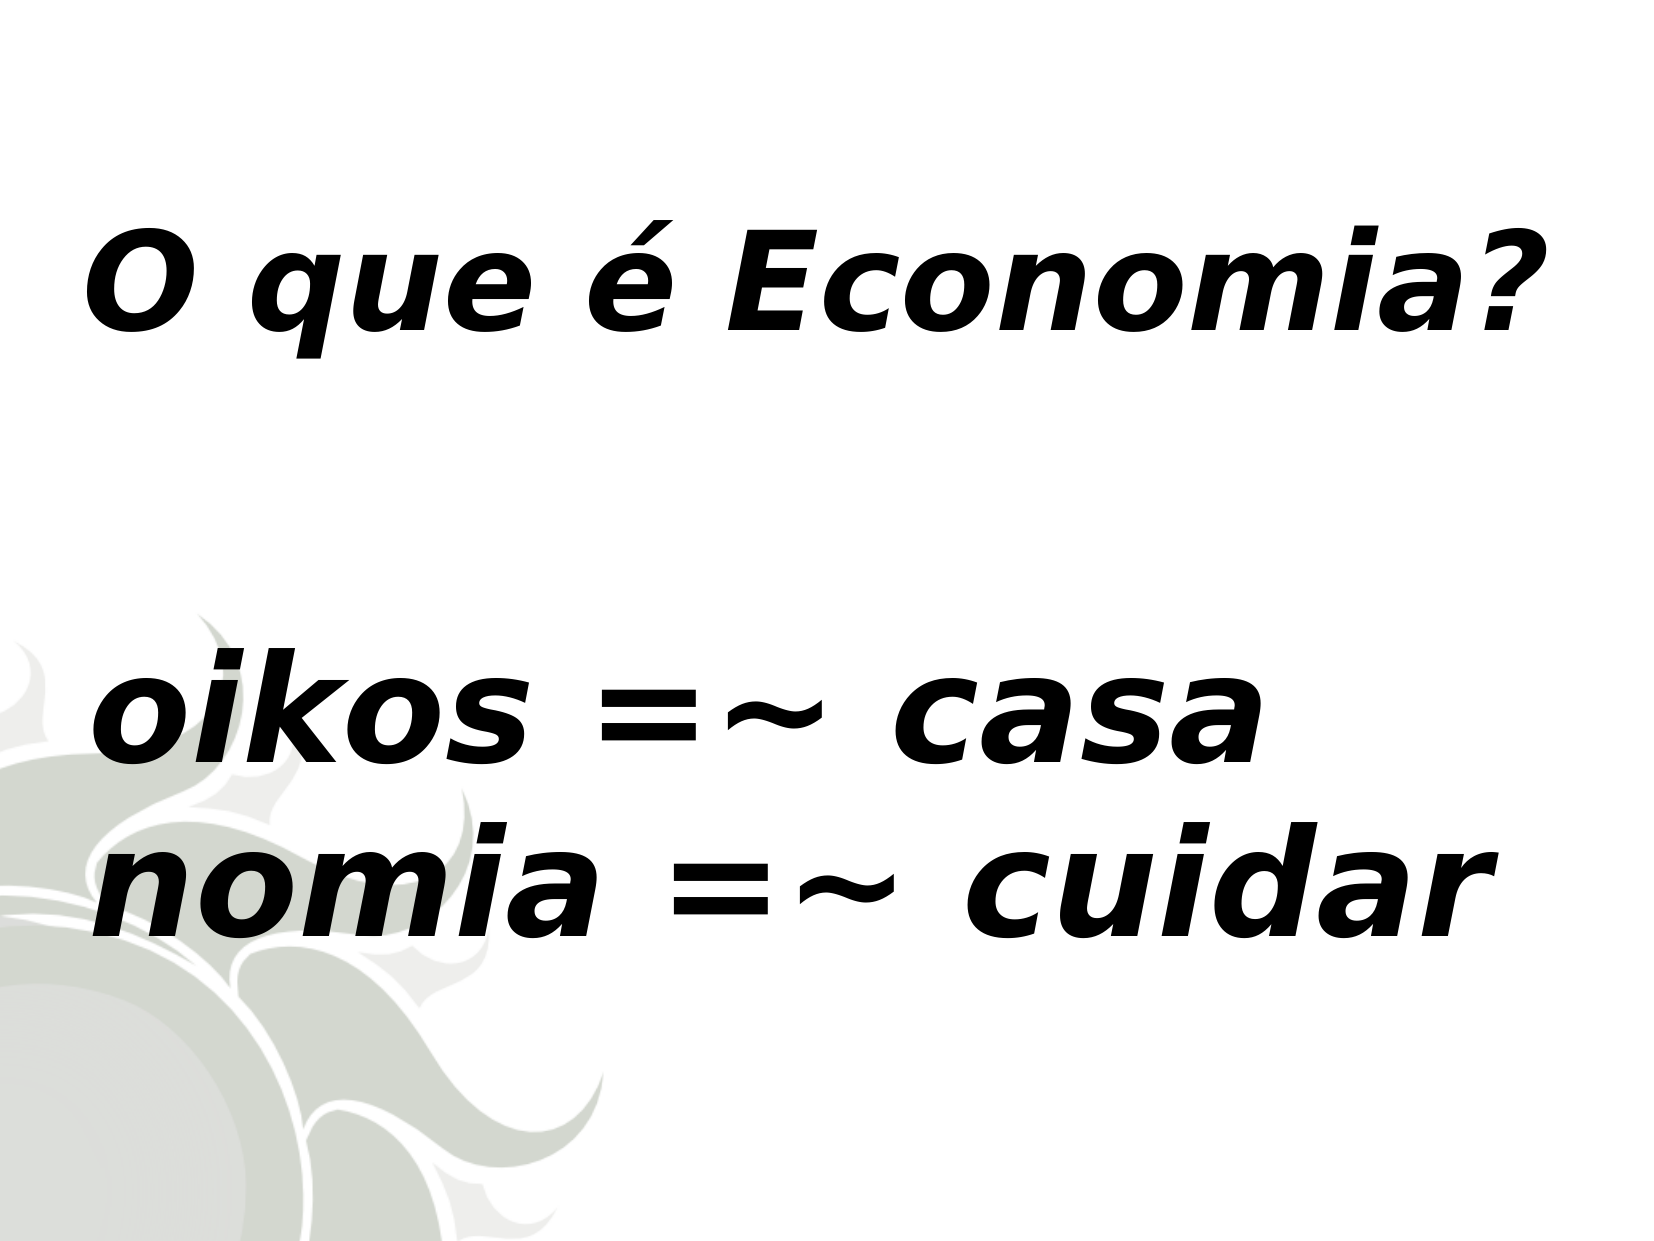

# O que é Economia?
oikos =~ casa
nomia =~ cuidar